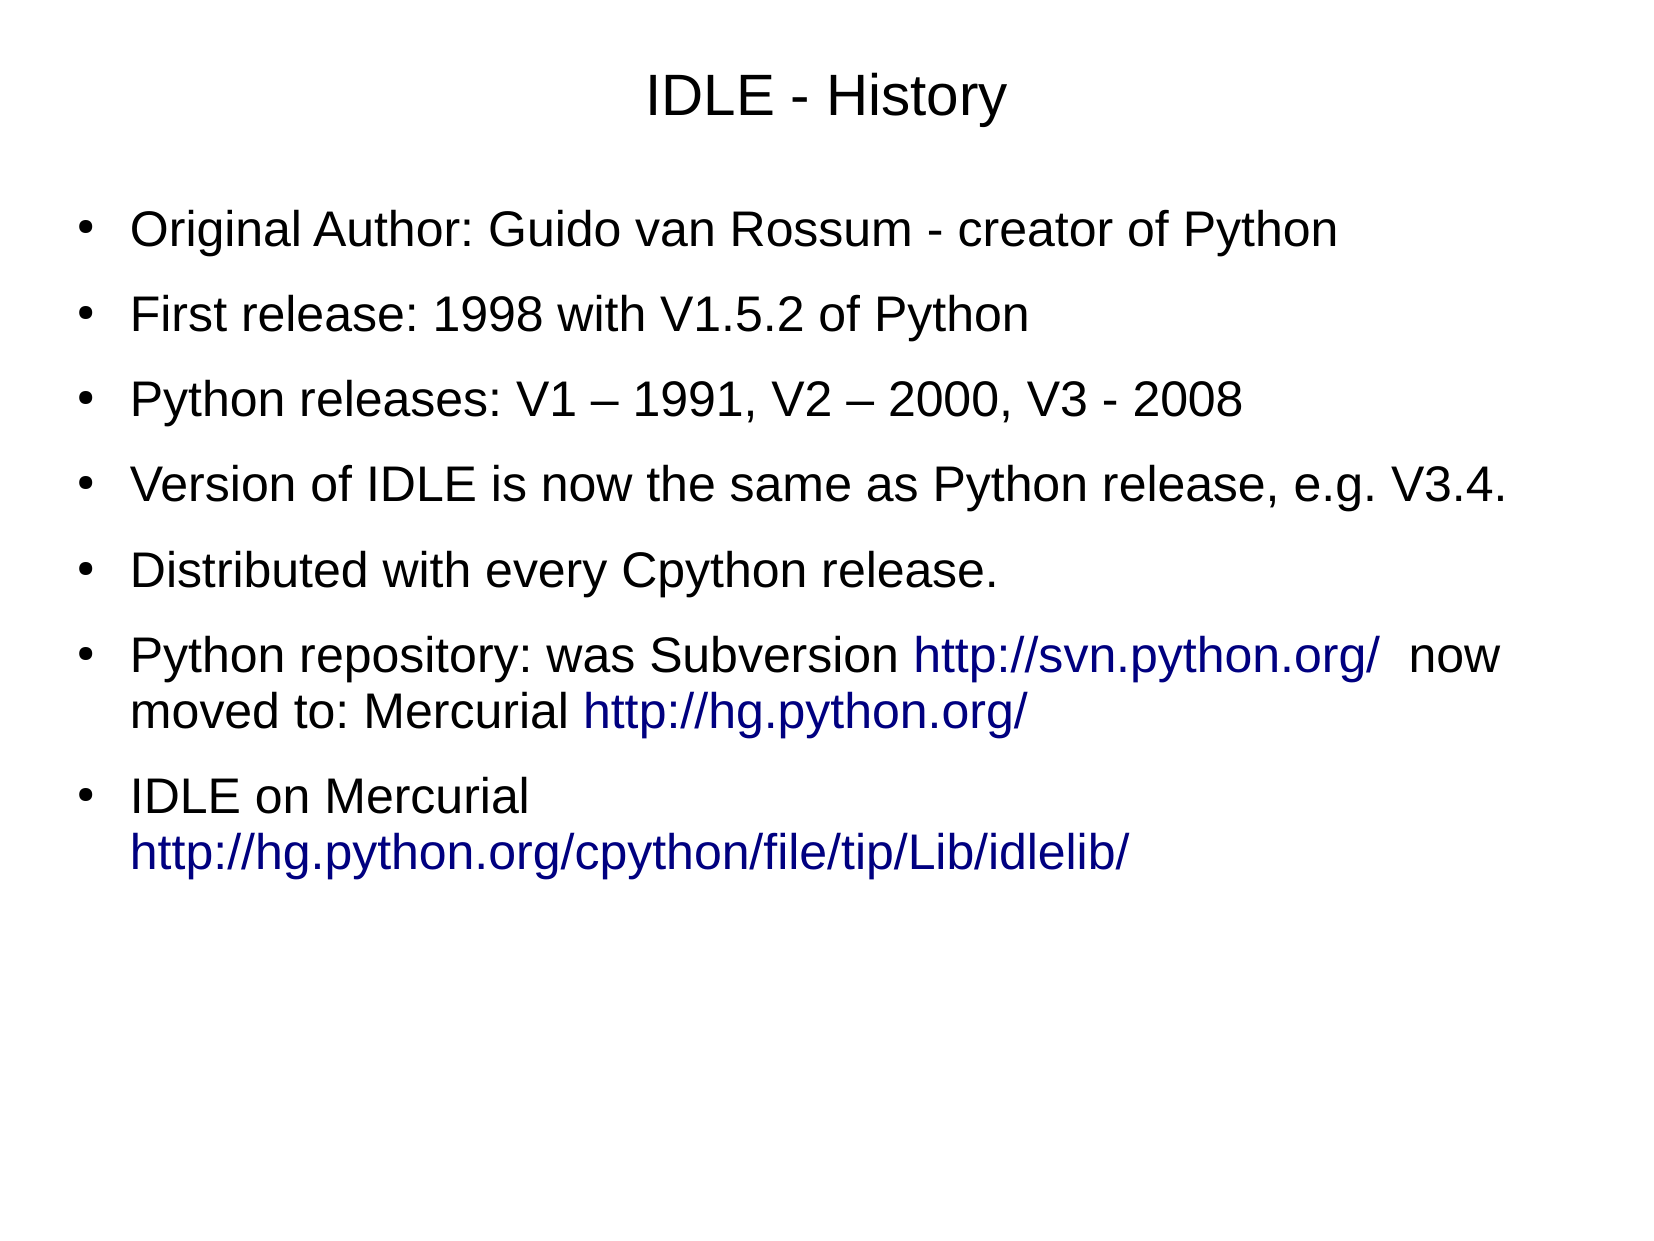

# IDLE - History
Original Author: Guido van Rossum - creator of Python
First release: 1998 with V1.5.2 of Python
Python releases: V1 – 1991, V2 – 2000, V3 - 2008
Version of IDLE is now the same as Python release, e.g. V3.4.
Distributed with every Cpython release.
Python repository: was Subversion http://svn.python.org/ now moved to: Mercurial http://hg.python.org/
IDLE on Mercurial http://hg.python.org/cpython/file/tip/Lib/idlelib/